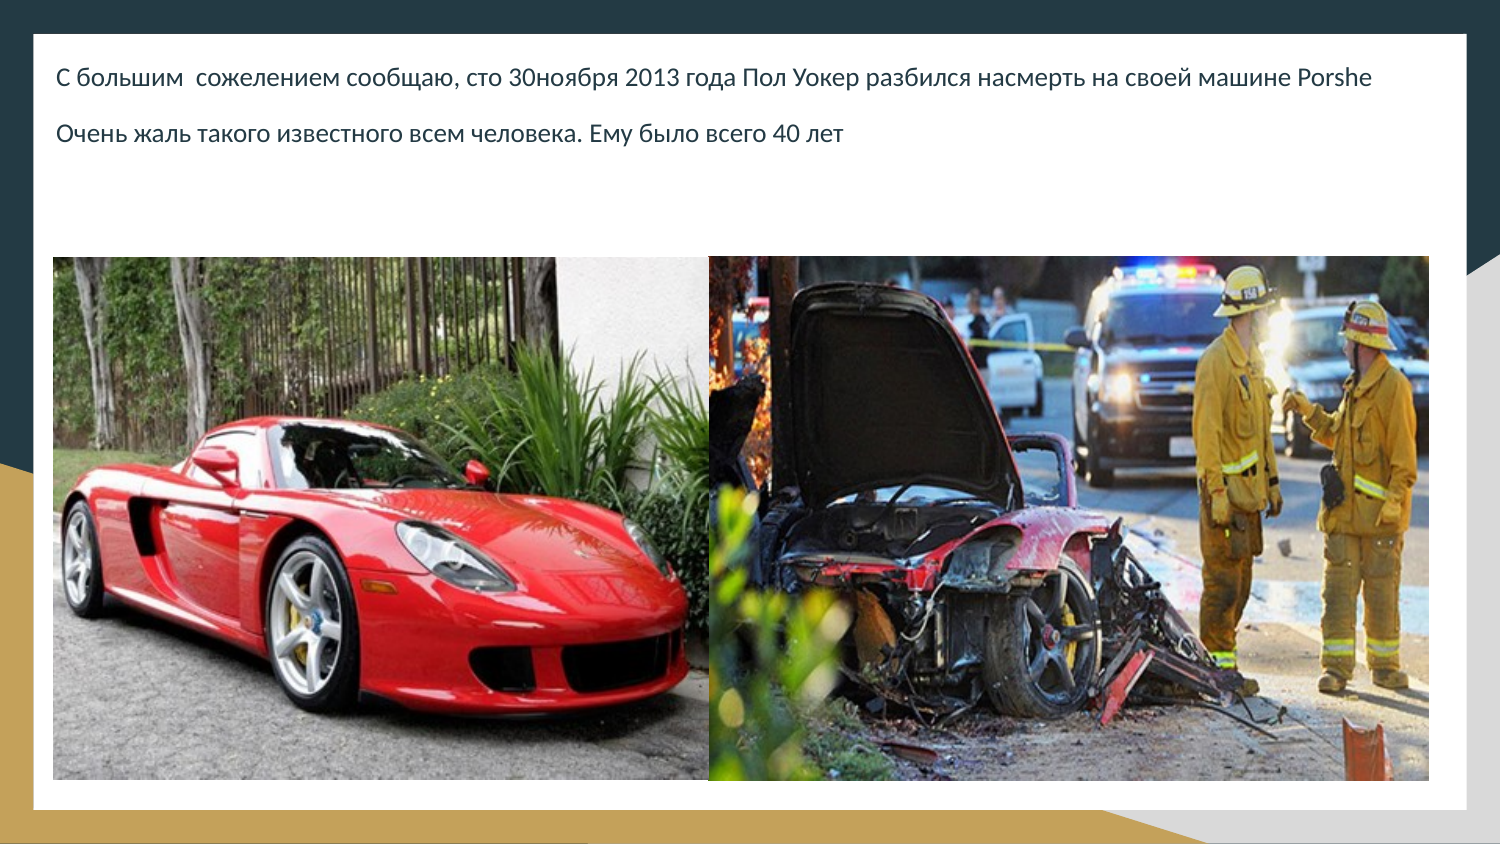

# С большим сожелением сообщаю, сто 30ноября 2013 года Пол Уокер разбился насмерть на своей машине Porshe
Очень жаль такого известного всем человека. Ему было всего 40 лет